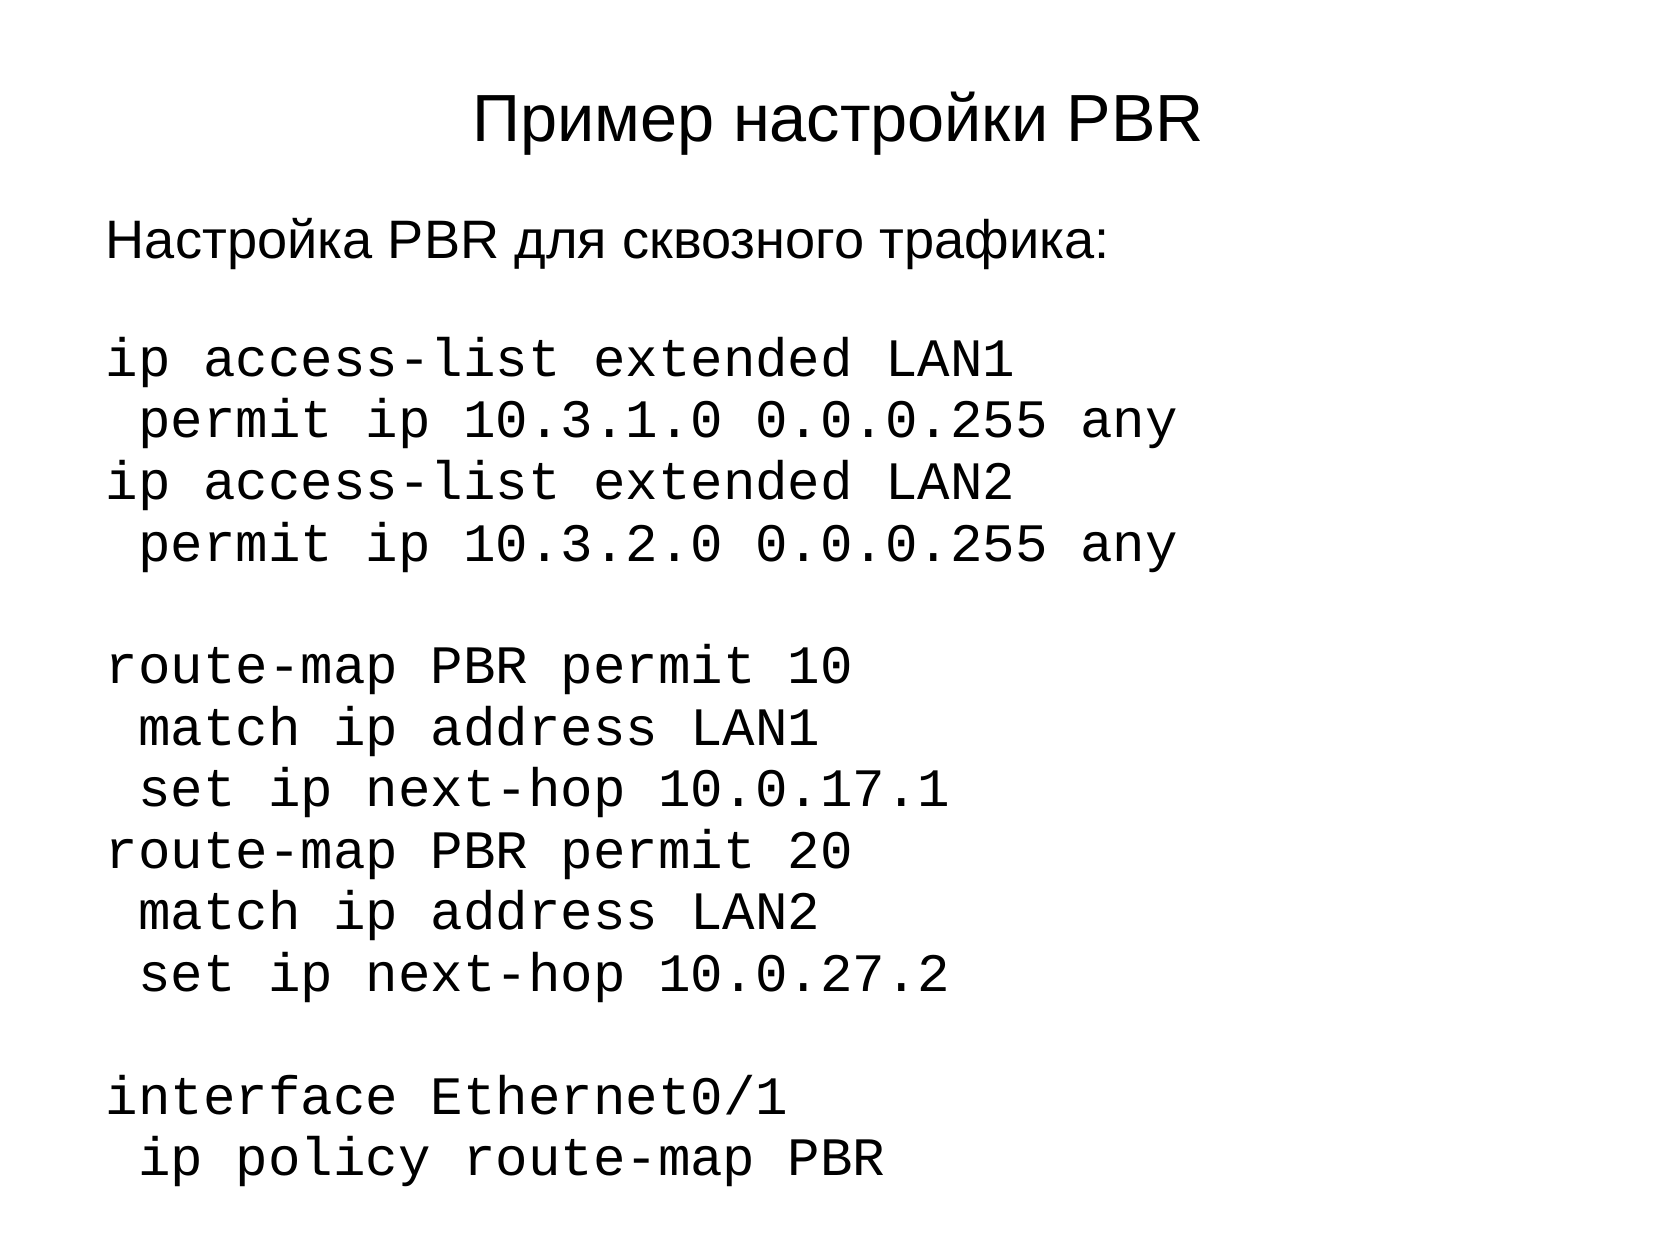

# Пример настройки PBR
Настройка PBR для сквозного трафика:
ip access-list extended LAN1
 permit ip 10.3.1.0 0.0.0.255 any
ip access-list extended LAN2
 permit ip 10.3.2.0 0.0.0.255 any
route-map PBR permit 10
 match ip address LAN1
 set ip next-hop 10.0.17.1
route-map PBR permit 20
 match ip address LAN2
 set ip next-hop 10.0.27.2
interface Ethernet0/1
 ip policy route-map PBR